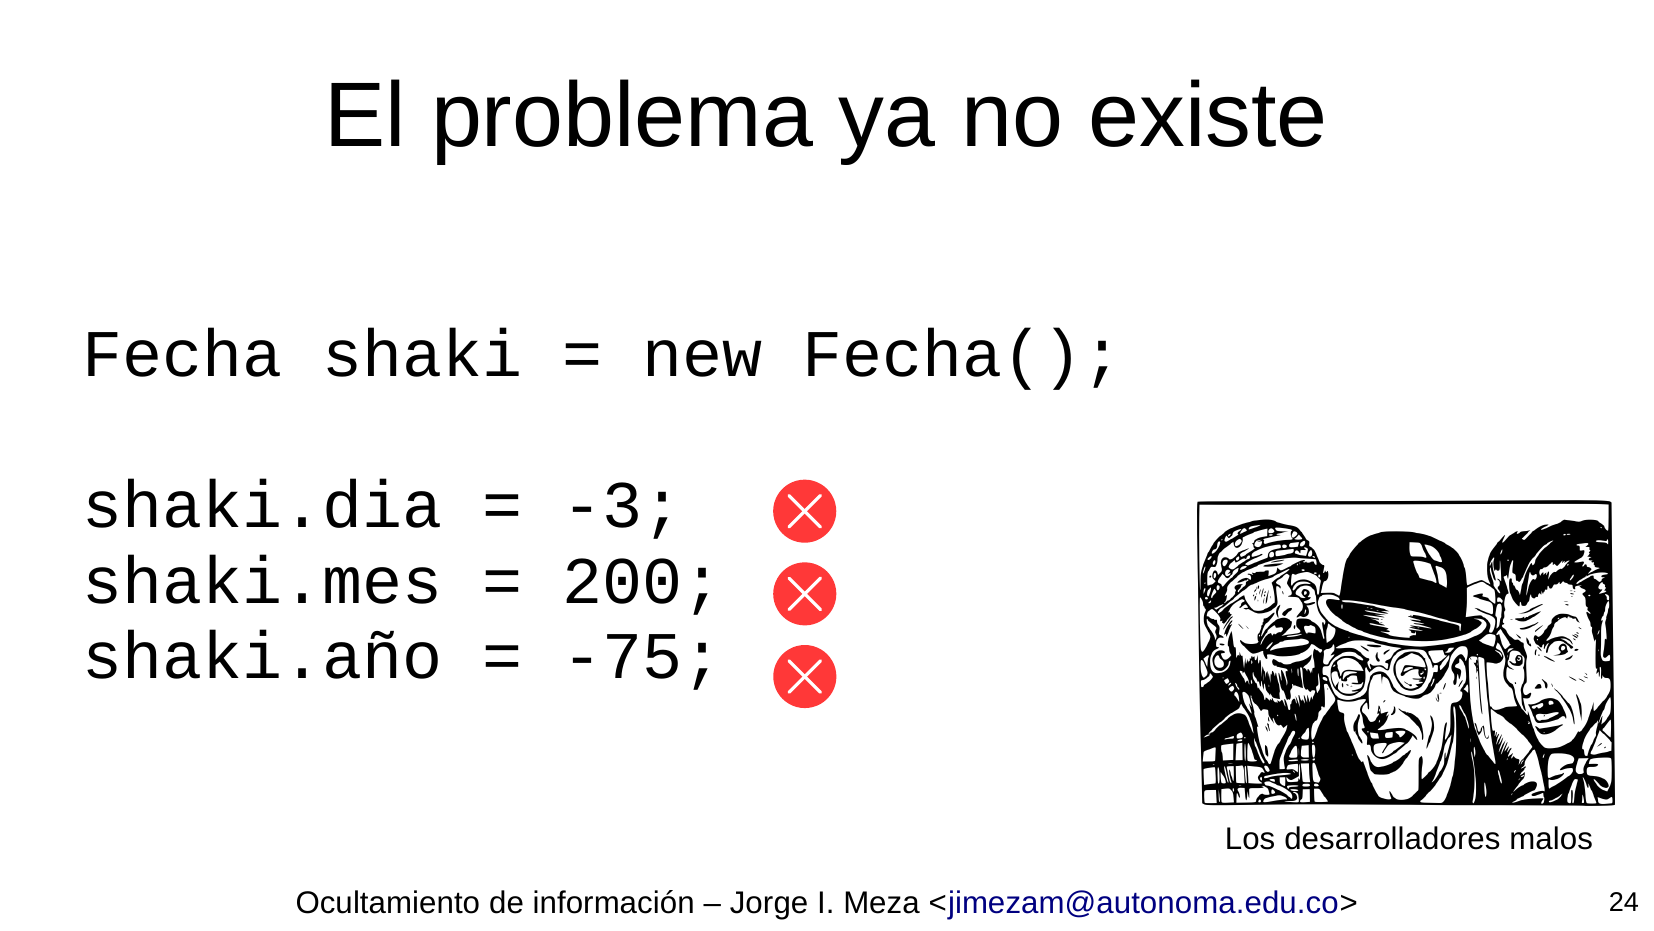

# El problema ya no existe
Fecha shaki = new Fecha();
shaki.dia = -3;
shaki.mes = 200;
shaki.año = -75;
Los desarrolladores malos